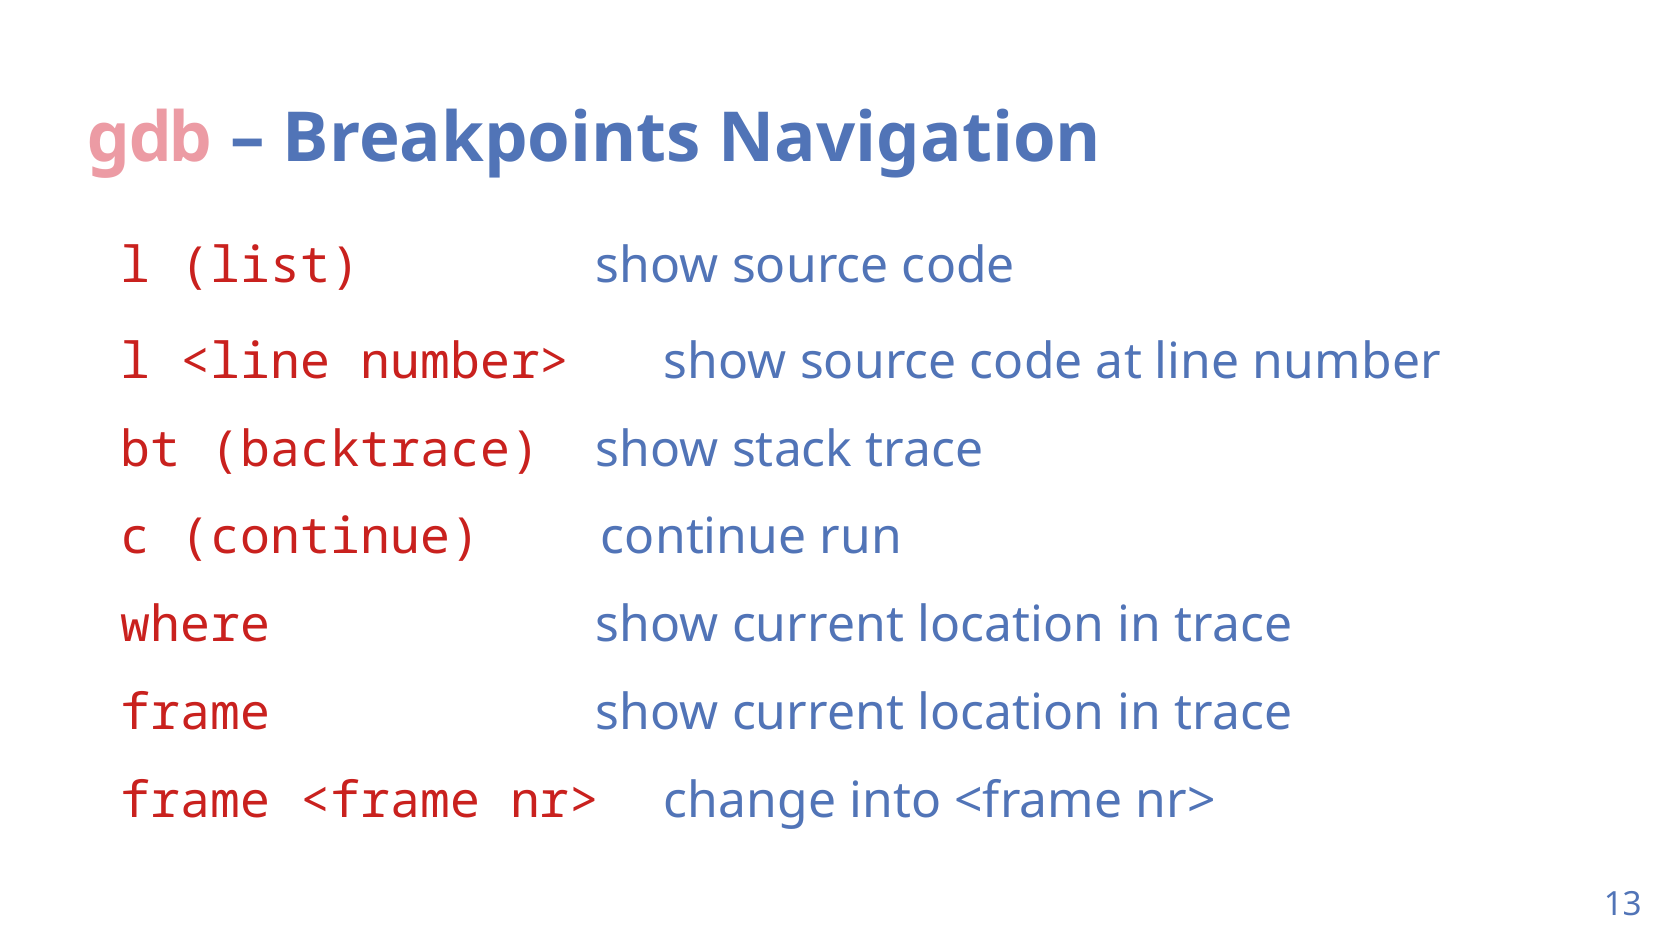

# gdb – Breakpoints Navigation
l (list) 	 			show source code
l <line number> 	show source code at line number
bt (backtrace) 	show stack trace
c (continue) 	 continue run
where 					show current location in trace
frame 					show current location in trace
frame <frame nr> 	change into <frame nr>
13